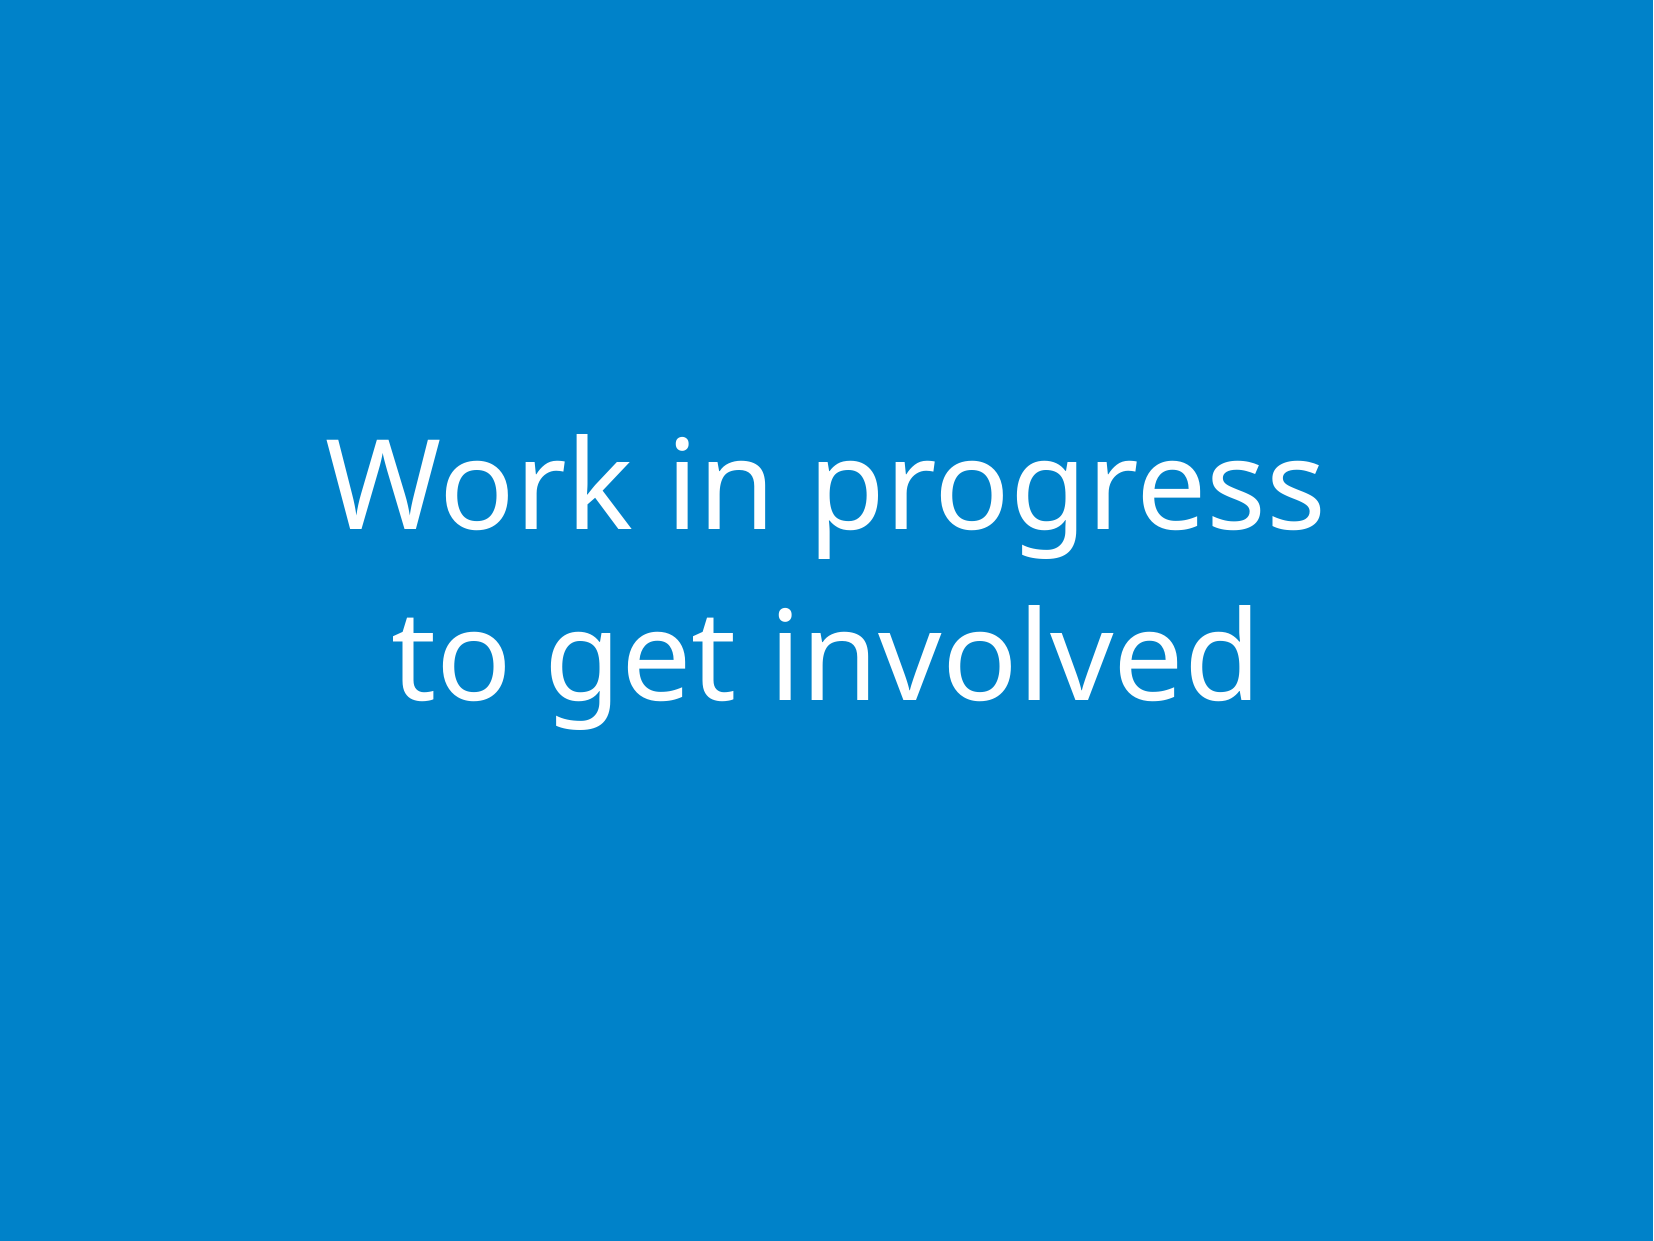

# Work in progress to get involved